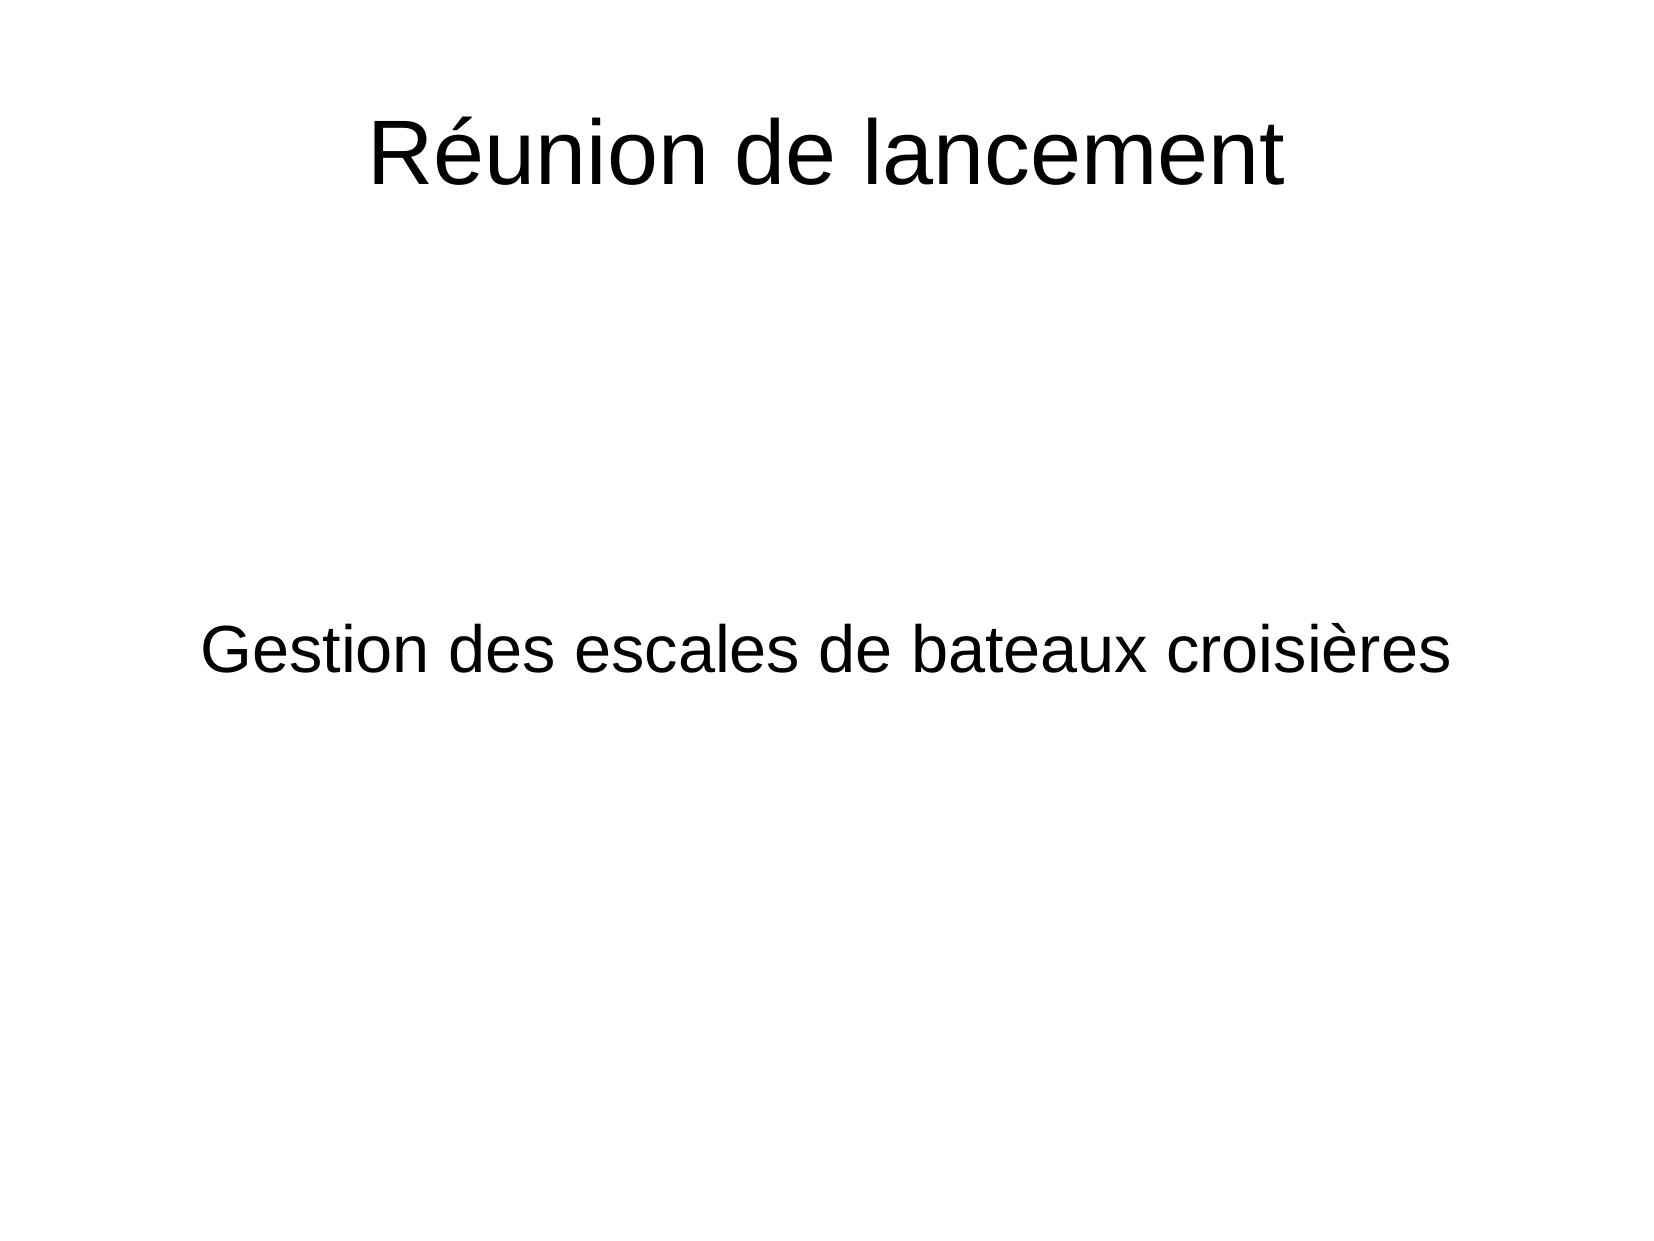

# Réunion de lancement
Gestion des escales de bateaux croisières